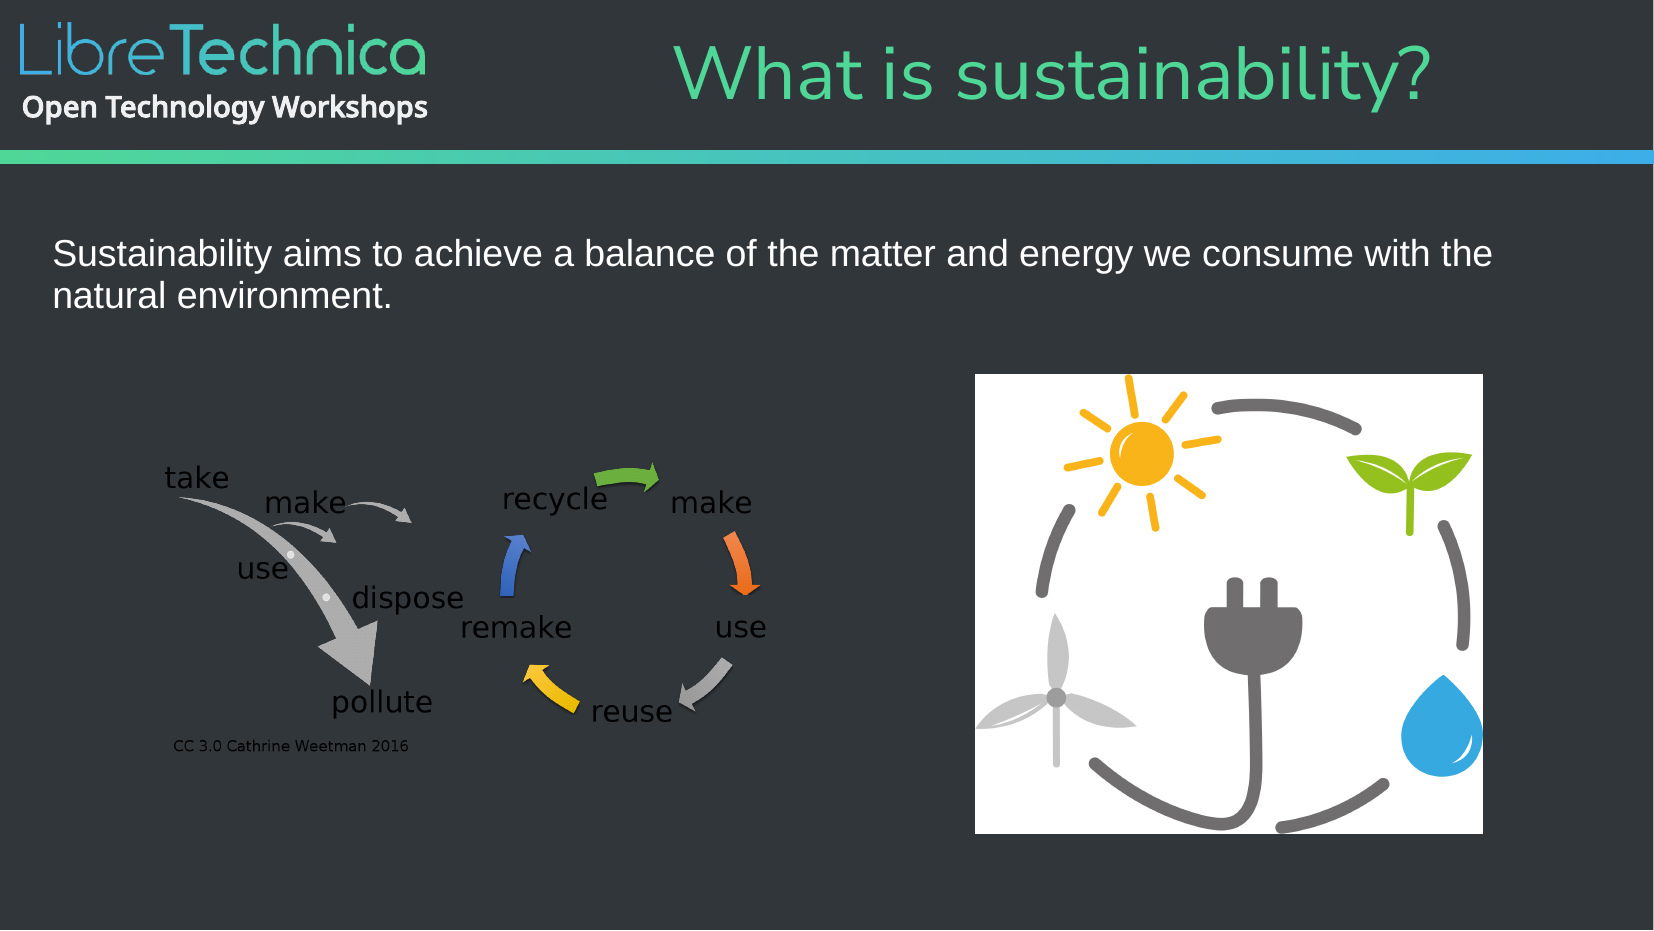

What is sustainability?
# Open Technology Workshops
Sustainability aims to achieve a balance of the matter and energy we consume with the natural environment.